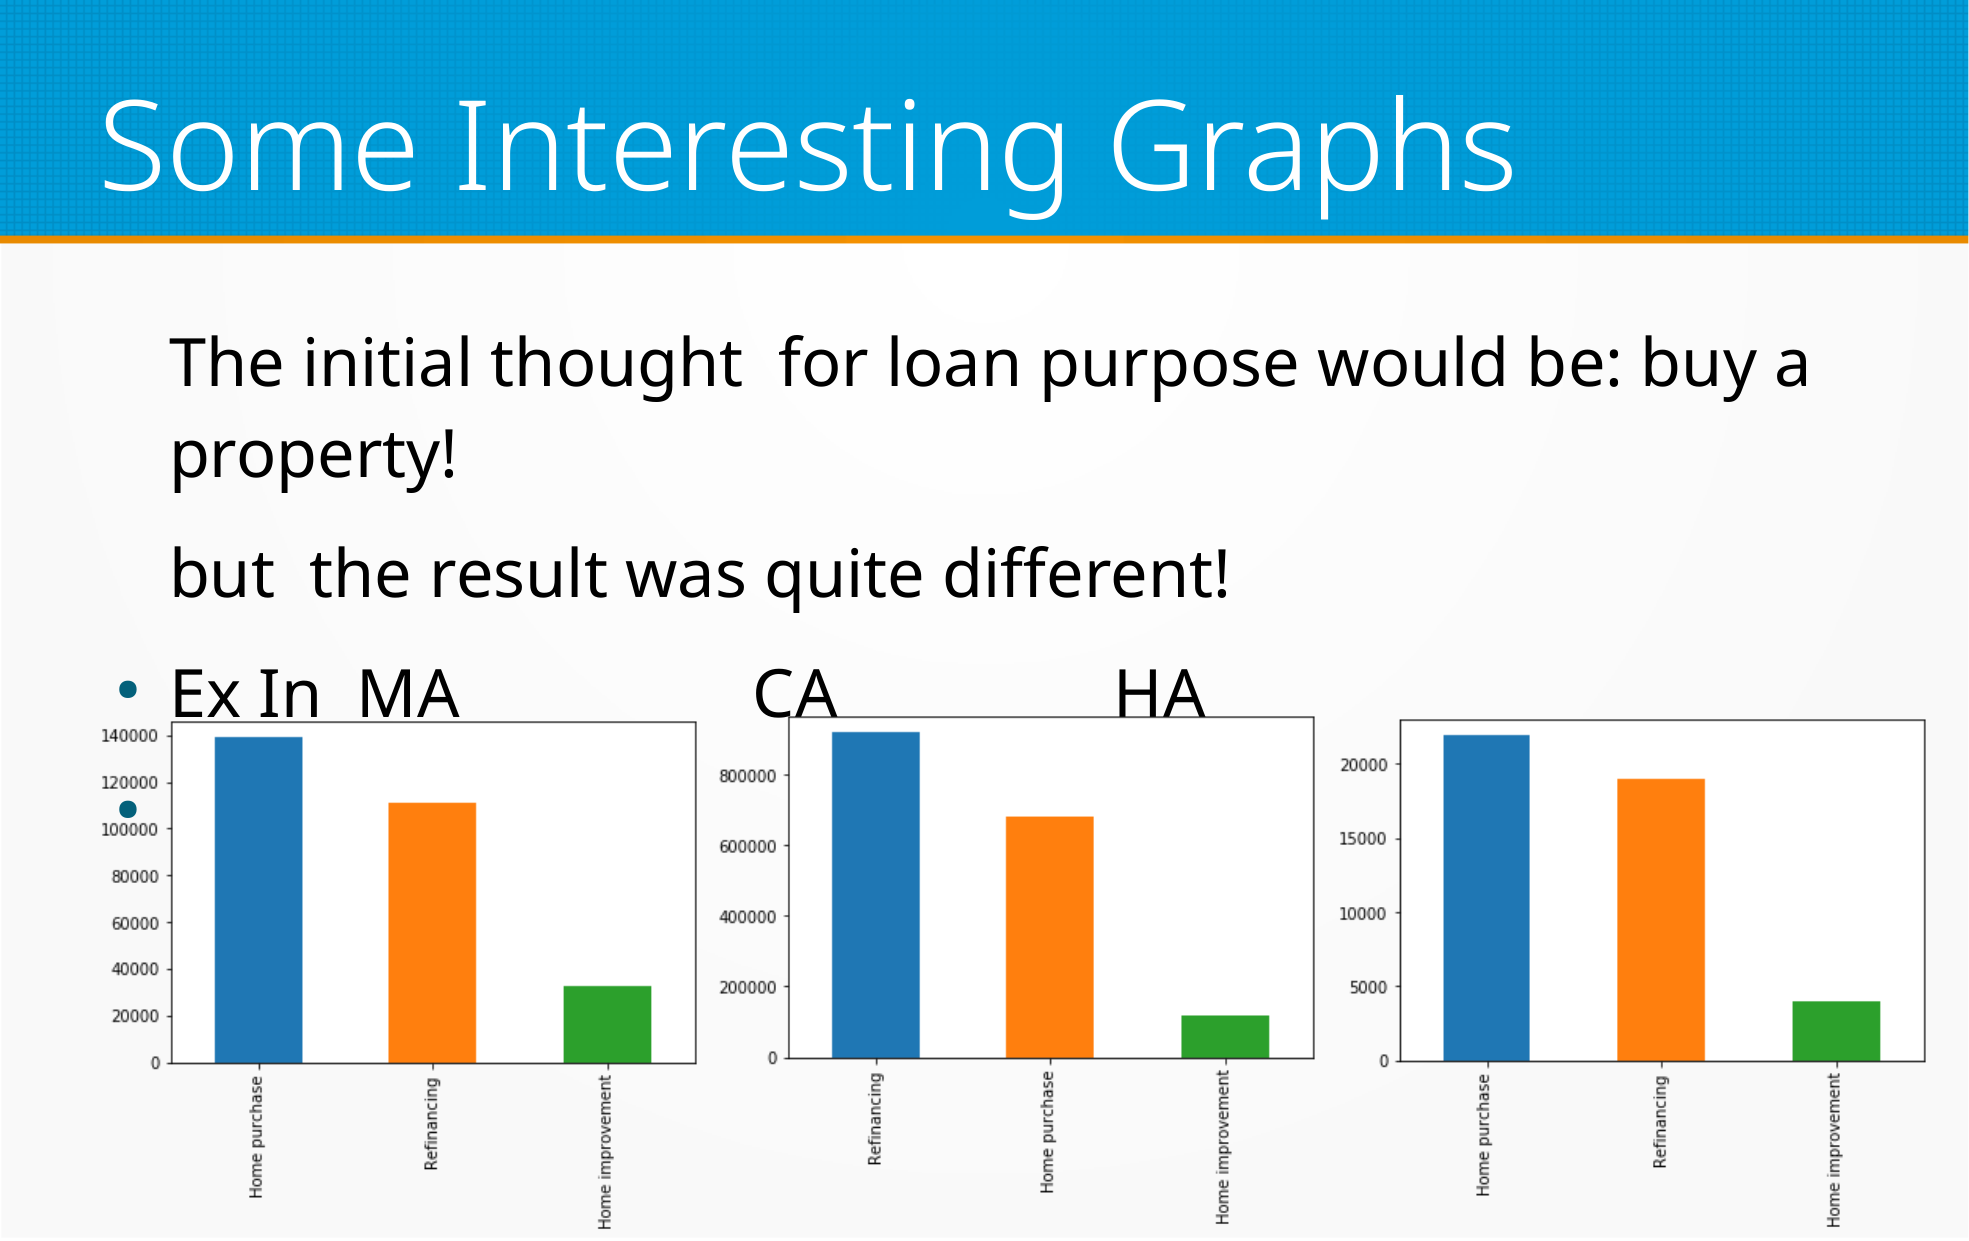

# Some Interesting Graphs
The initial thought for loan purpose would be: buy a property!
but the result was quite different!
Ex In MA CA HA